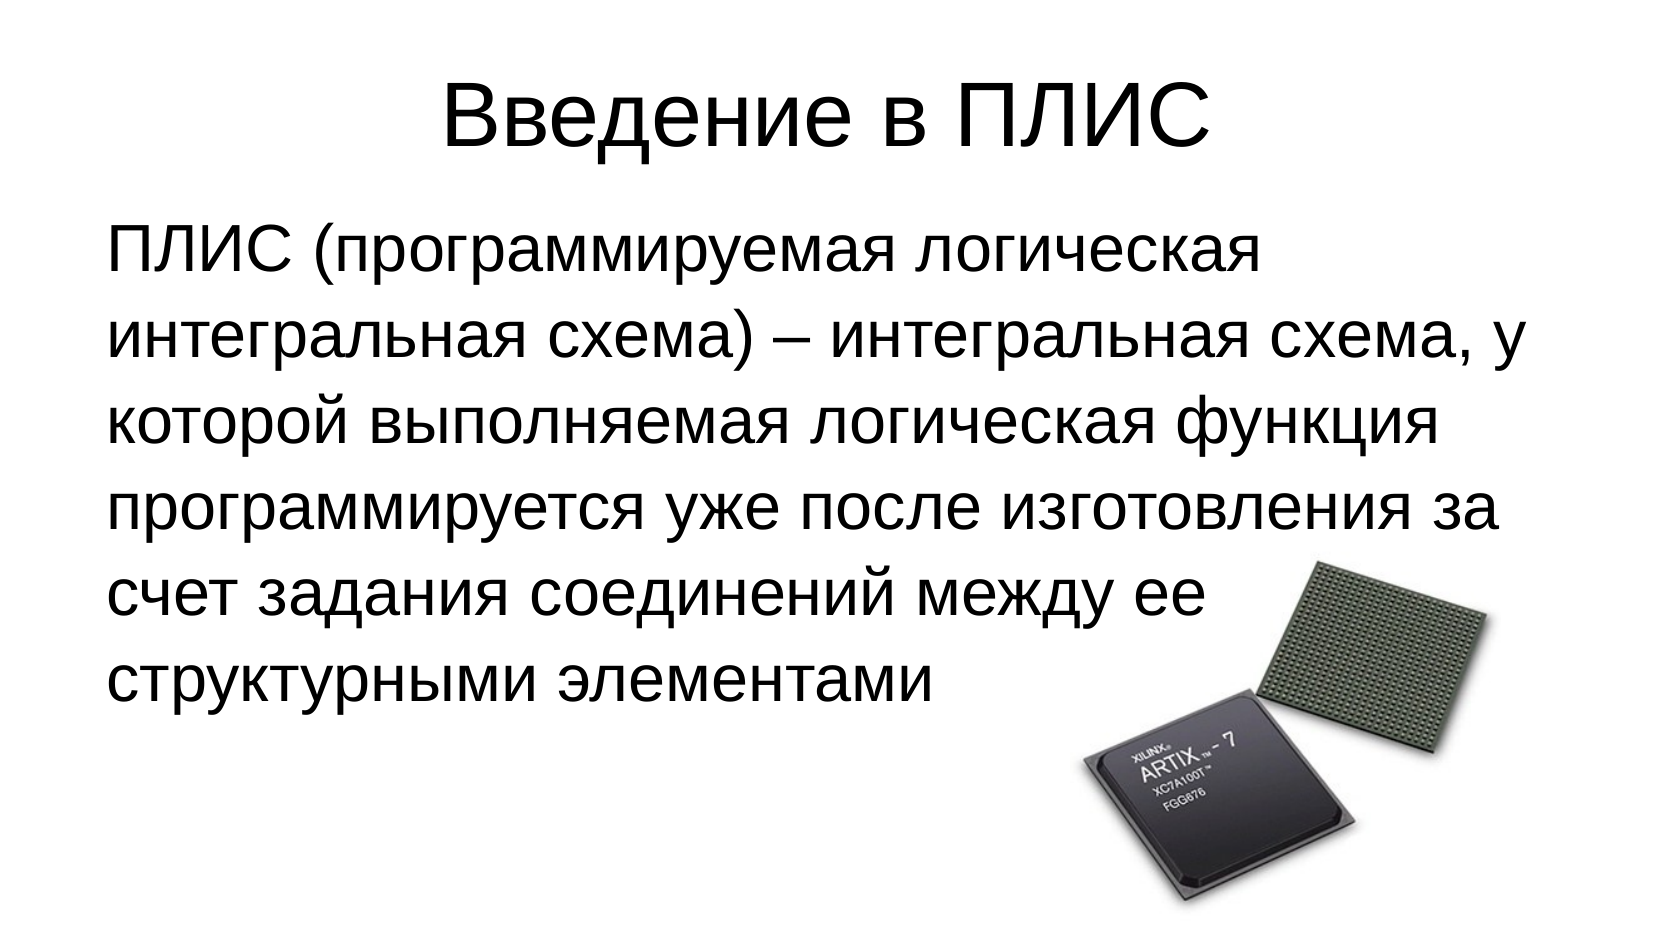

# Введение в ПЛИС
ПЛИС (программируемая логическая интегральная схема) – интегральная схема, у которой выполняемая логическая функция программируется уже после изготовления за счет задания соединений между ее структурными элементами